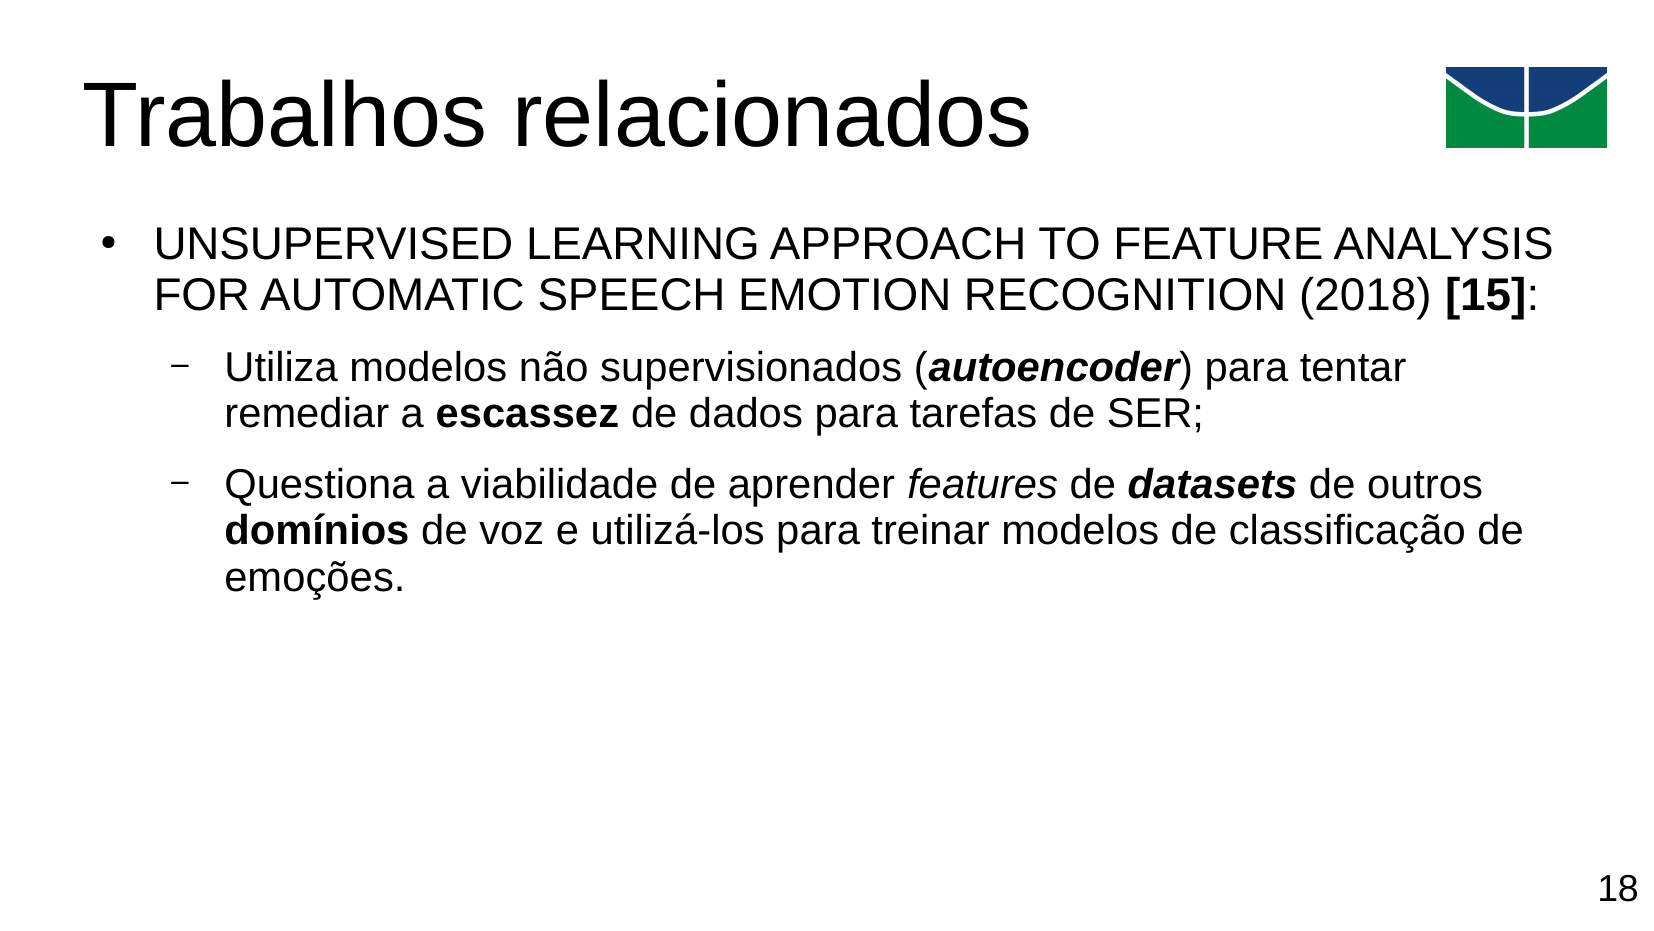

Trabalhos relacionados
# UNSUPERVISED LEARNING APPROACH TO FEATURE ANALYSIS FOR AUTOMATIC SPEECH EMOTION RECOGNITION (2018) [15]:
Utiliza modelos não supervisionados (autoencoder) para tentar remediar a escassez de dados para tarefas de SER;
Questiona a viabilidade de aprender features de datasets de outros domínios de voz e utilizá-los para treinar modelos de classificação de emoções.